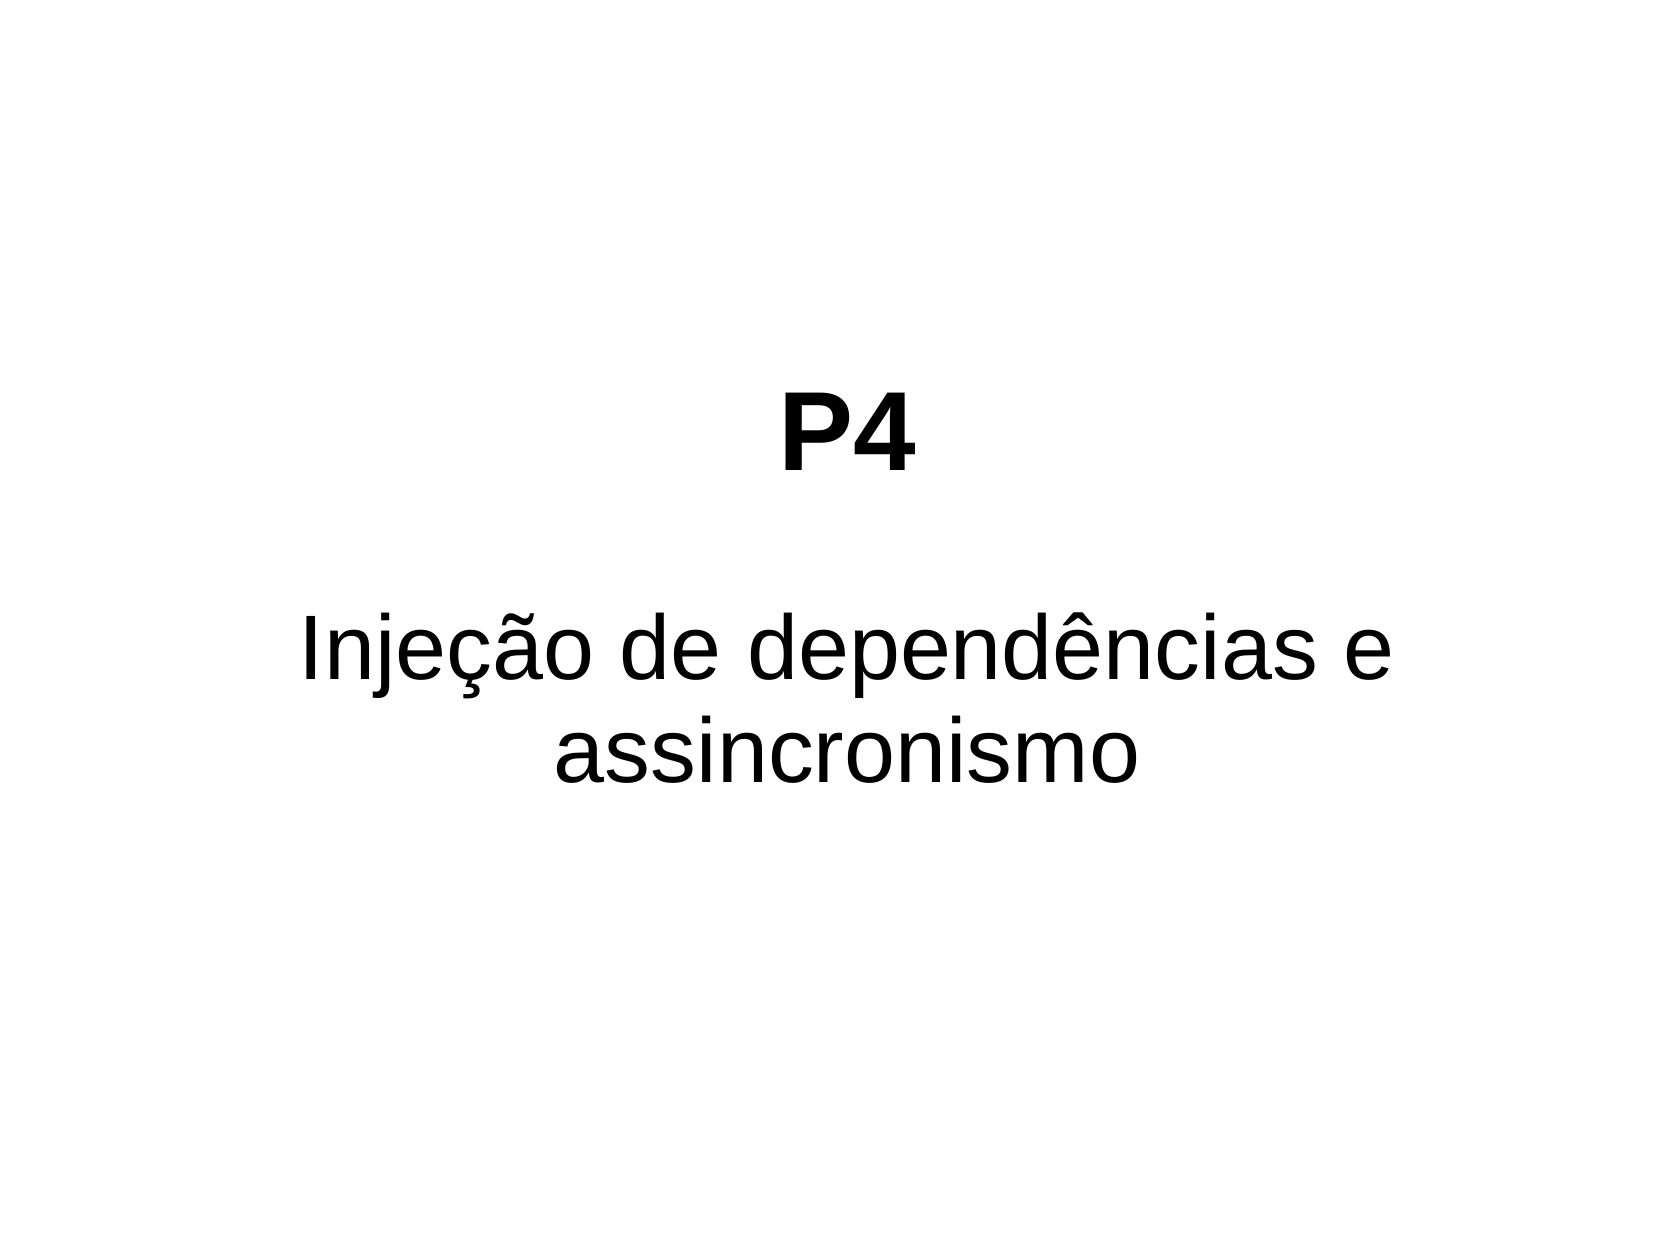

# P4 Injeção de dependências e assincronismo